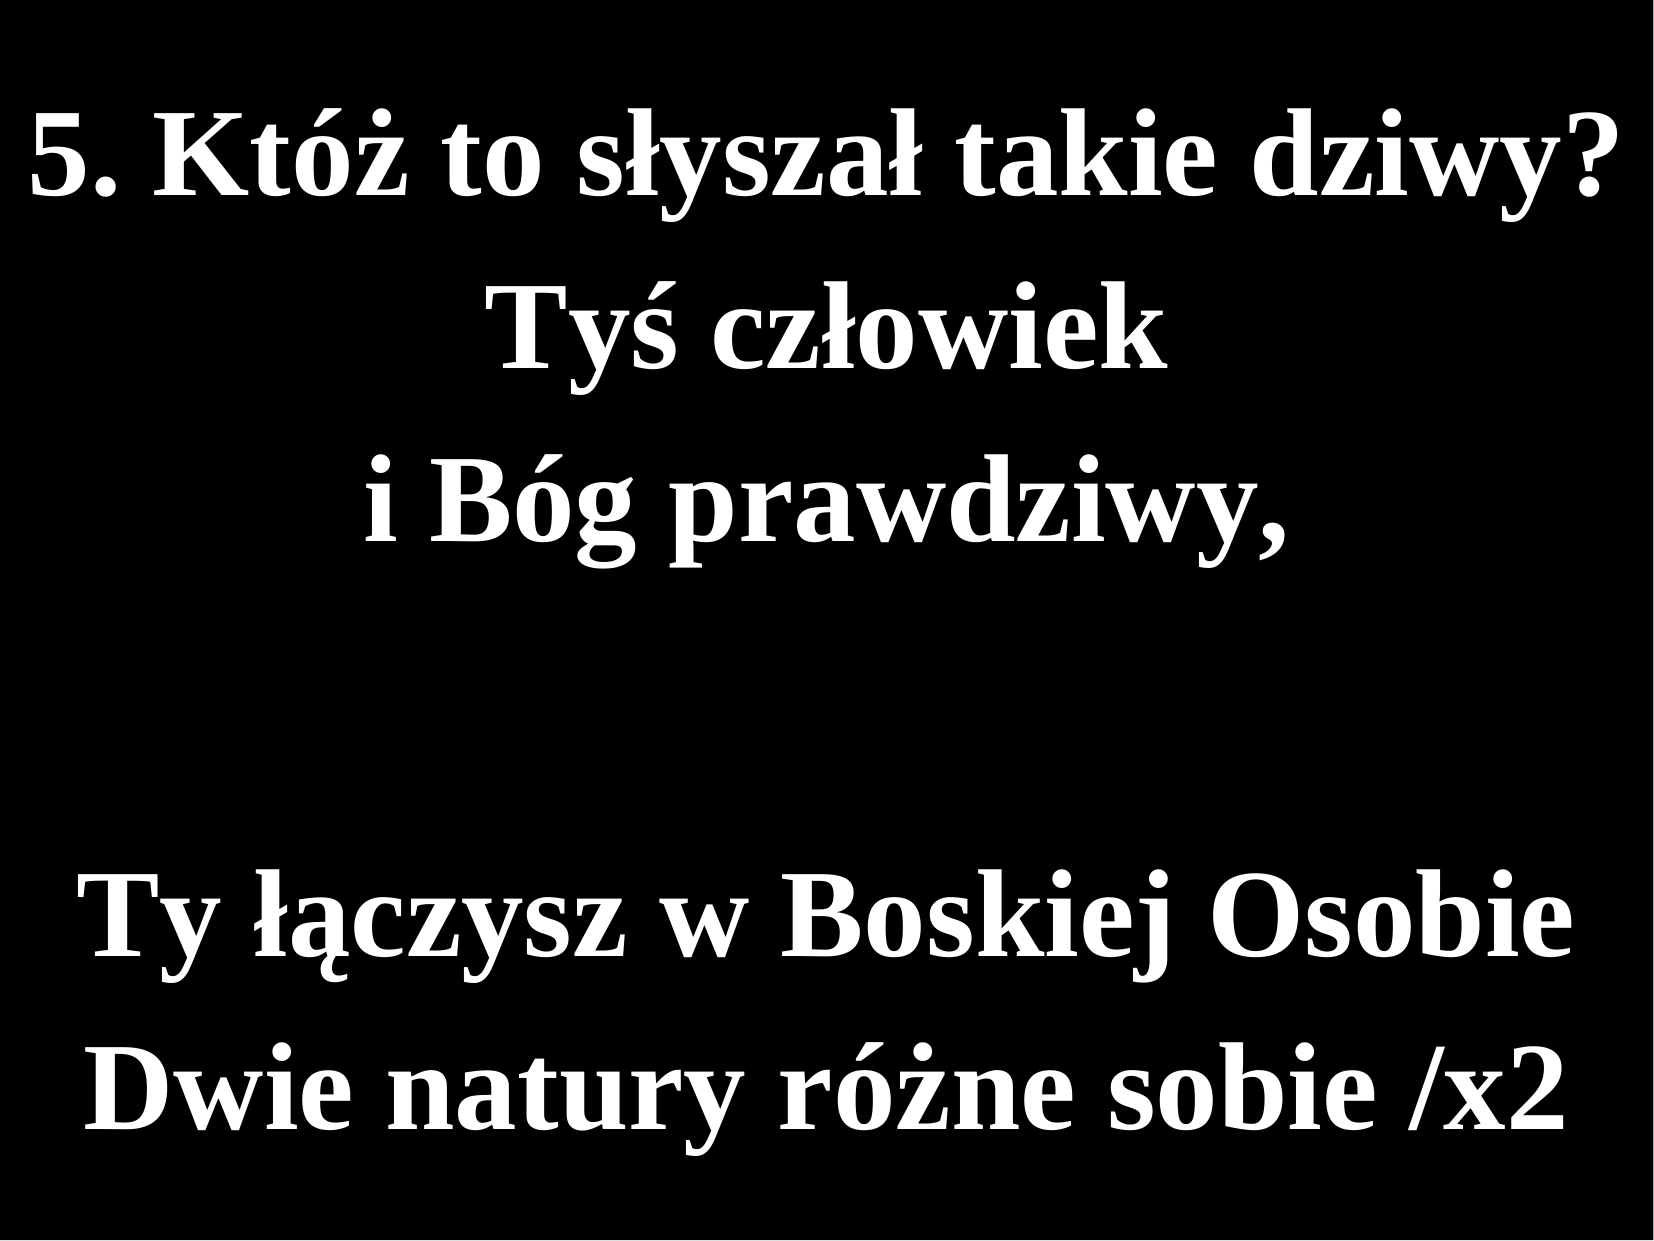

# 5. Któż to słyszał takie dziwy? ppp Tyś człowiek ppp i Bóg prawdziwy, Ty łączysz w Boskiej Osobie ppp Dwie natury różne sobie /x2